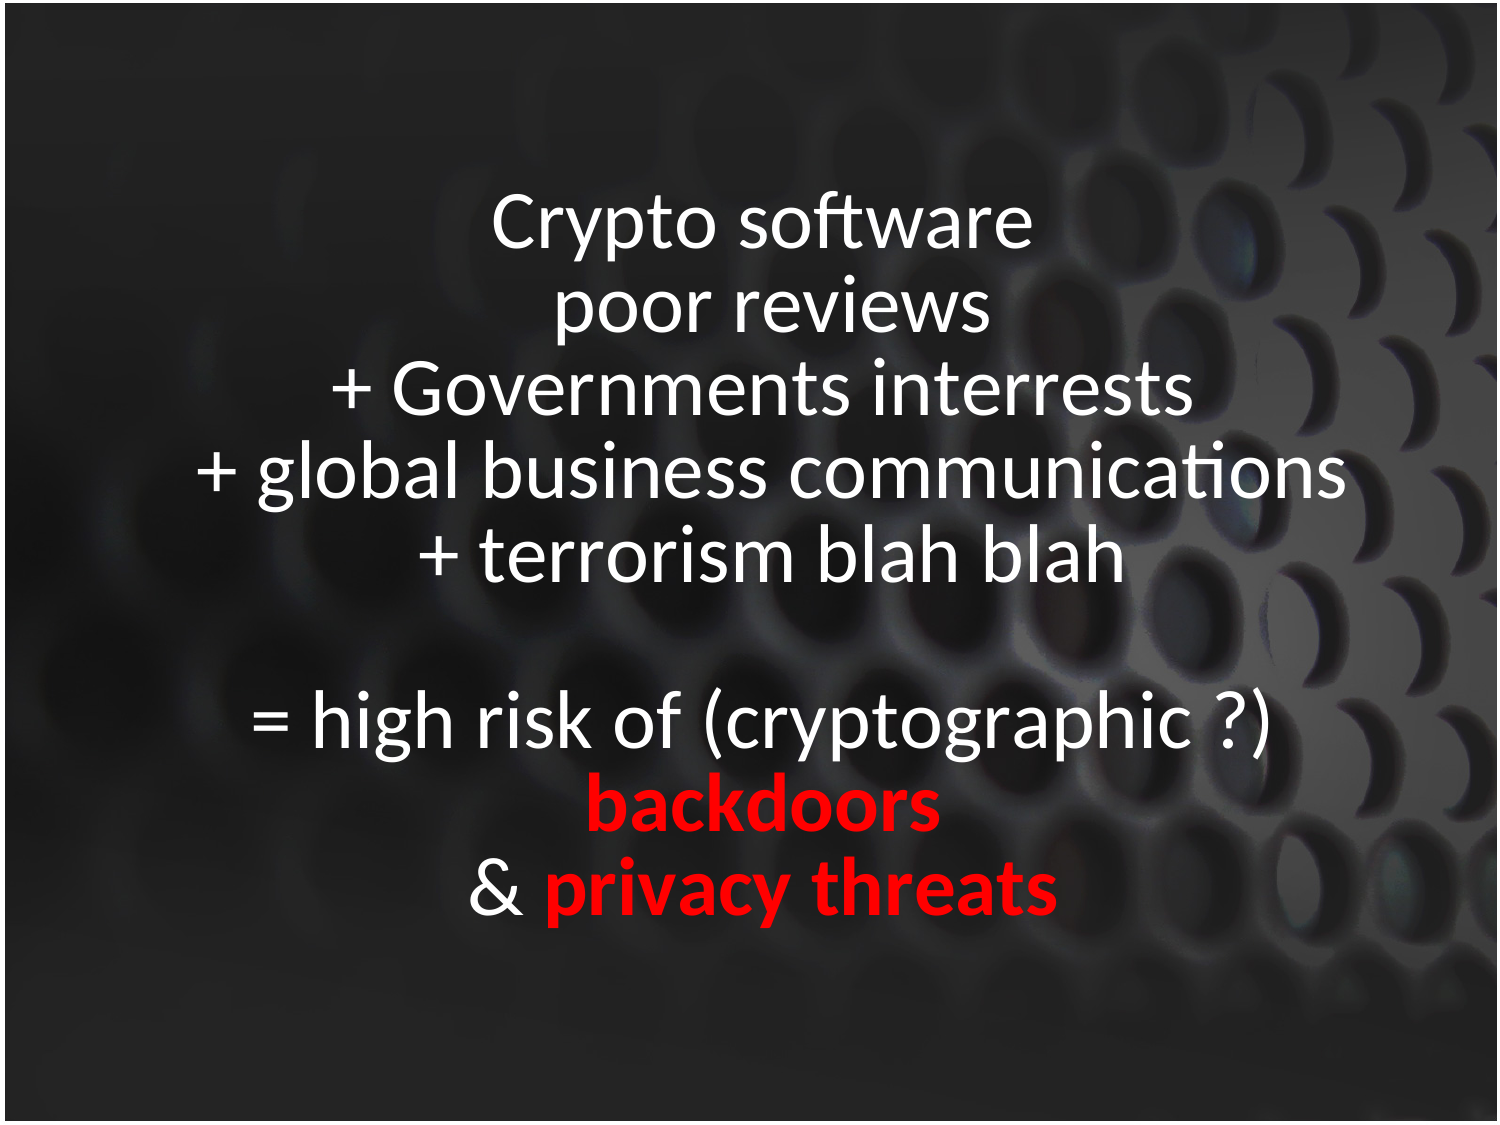

# Crypto software poor reviews + Governments interrests + global business communications + terrorism blah blah = high risk of (cryptographic ?) backdoors & privacy threats